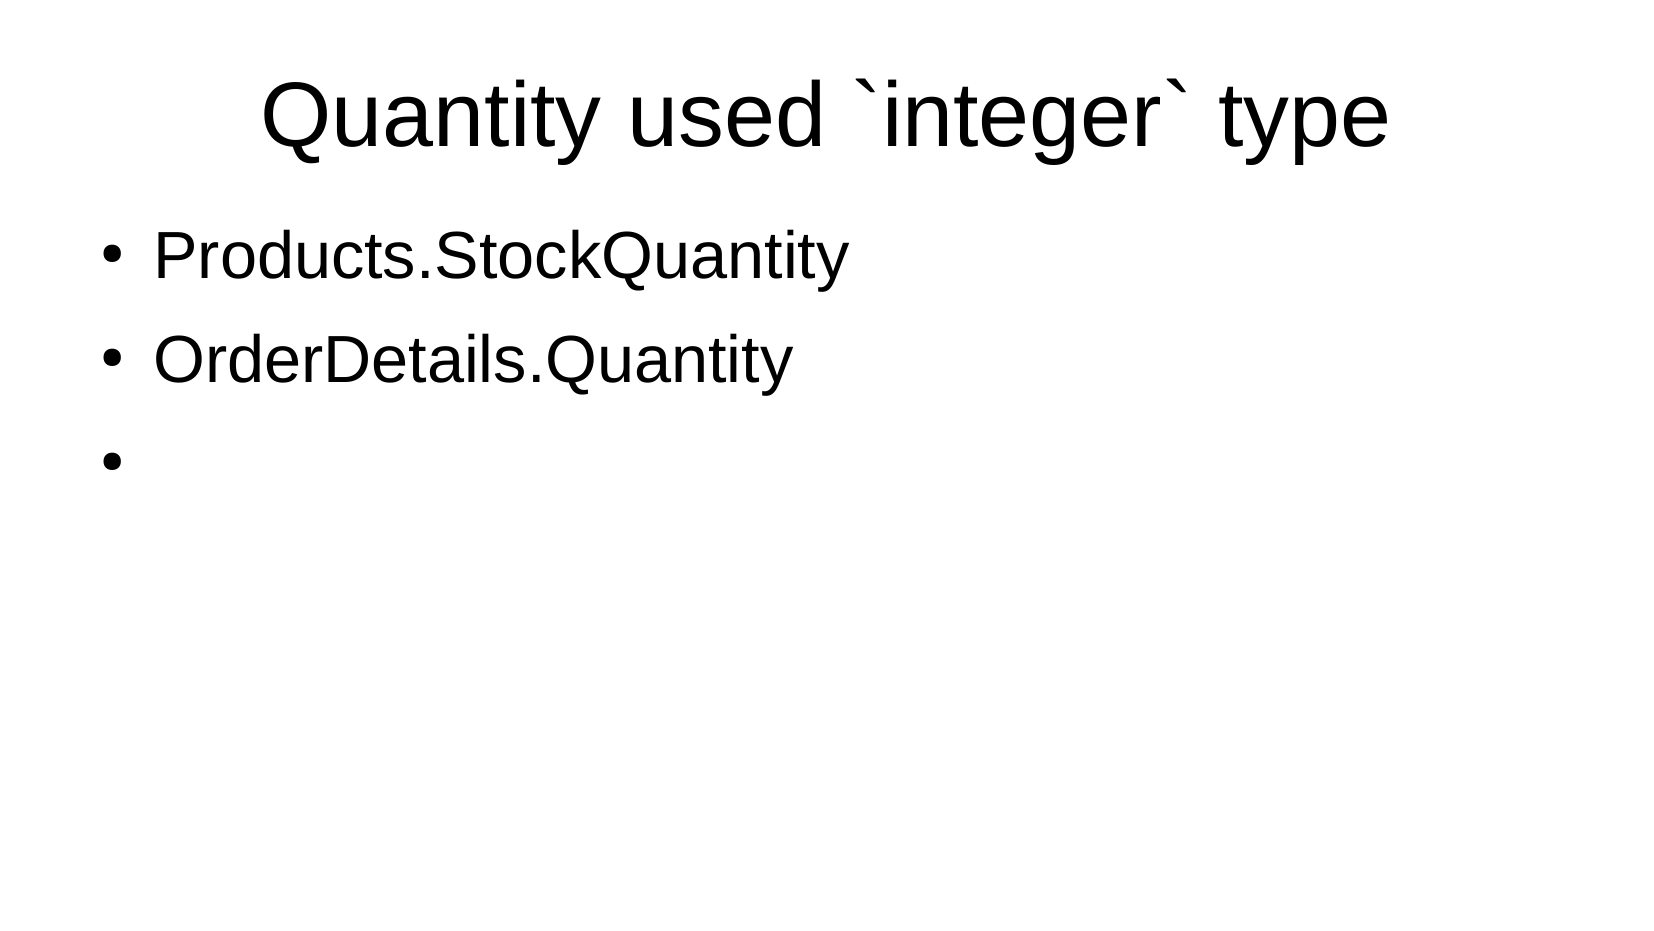

# Quantity used `integer` type
Products.StockQuantity
OrderDetails.Quantity